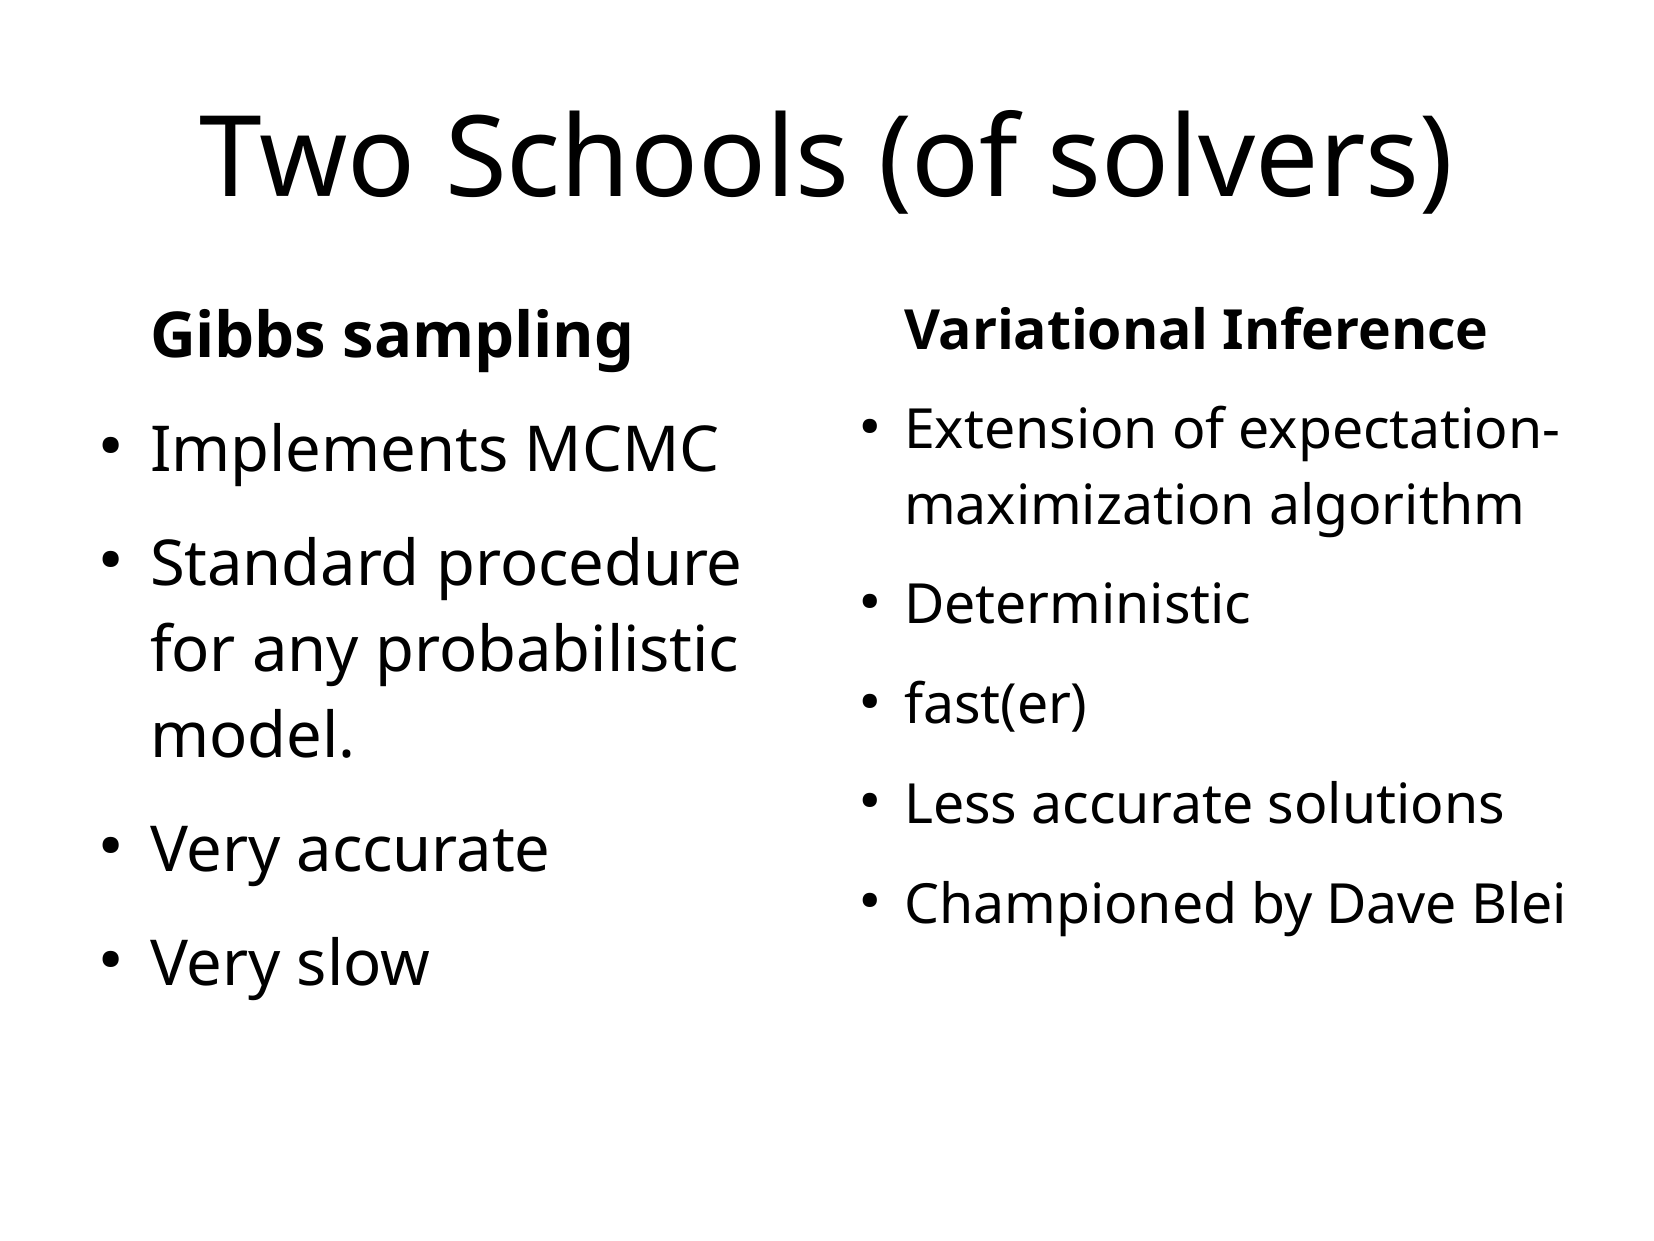

# Two Schools (of solvers)
Gibbs sampling
Implements MCMC
Standard procedure for any probabilistic model.
Very accurate
Very slow
Variational Inference
Extension of expectation-maximization algorithm
Deterministic
fast(er)
Less accurate solutions
Championed by Dave Blei